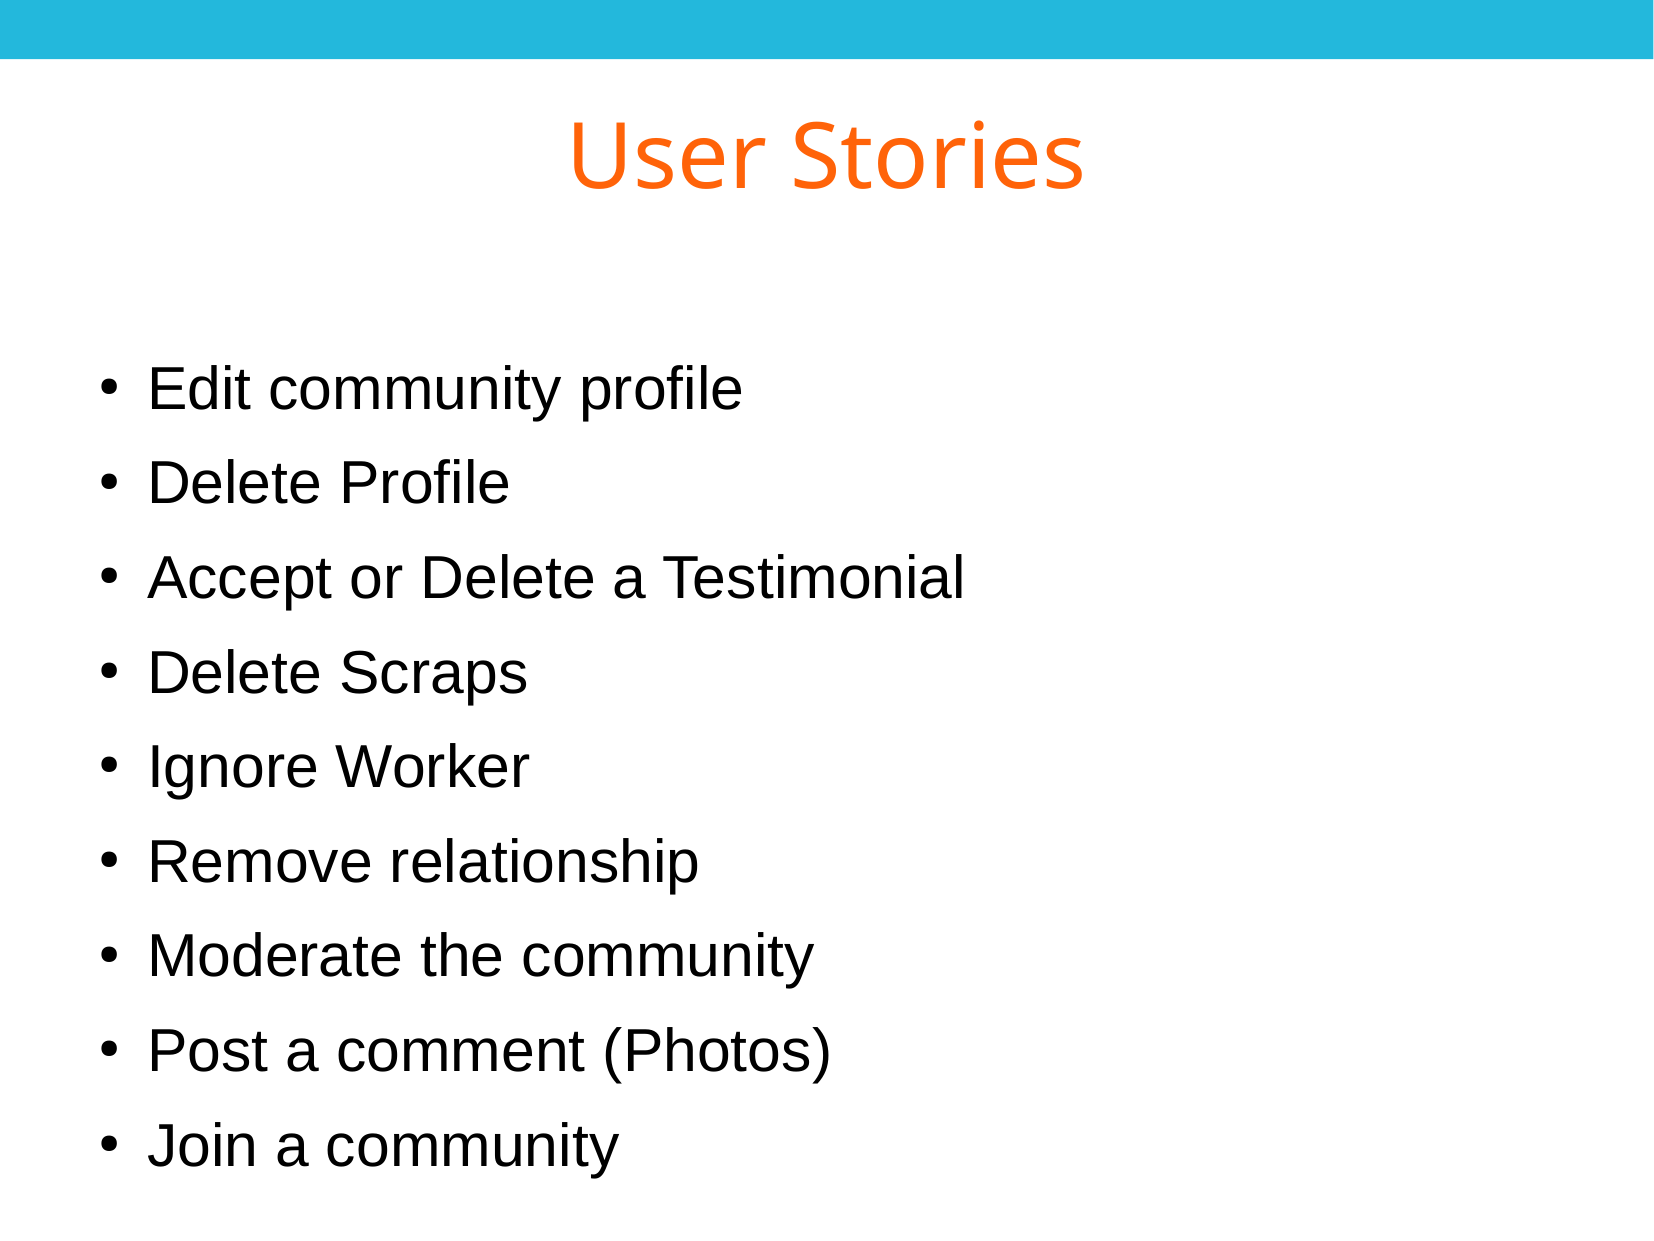

# User Stories
Edit community profile
Delete Profile
Accept or Delete a Testimonial
Delete Scraps
Ignore Worker
Remove relationship
Moderate the community
Post a comment (Photos)
Join a community